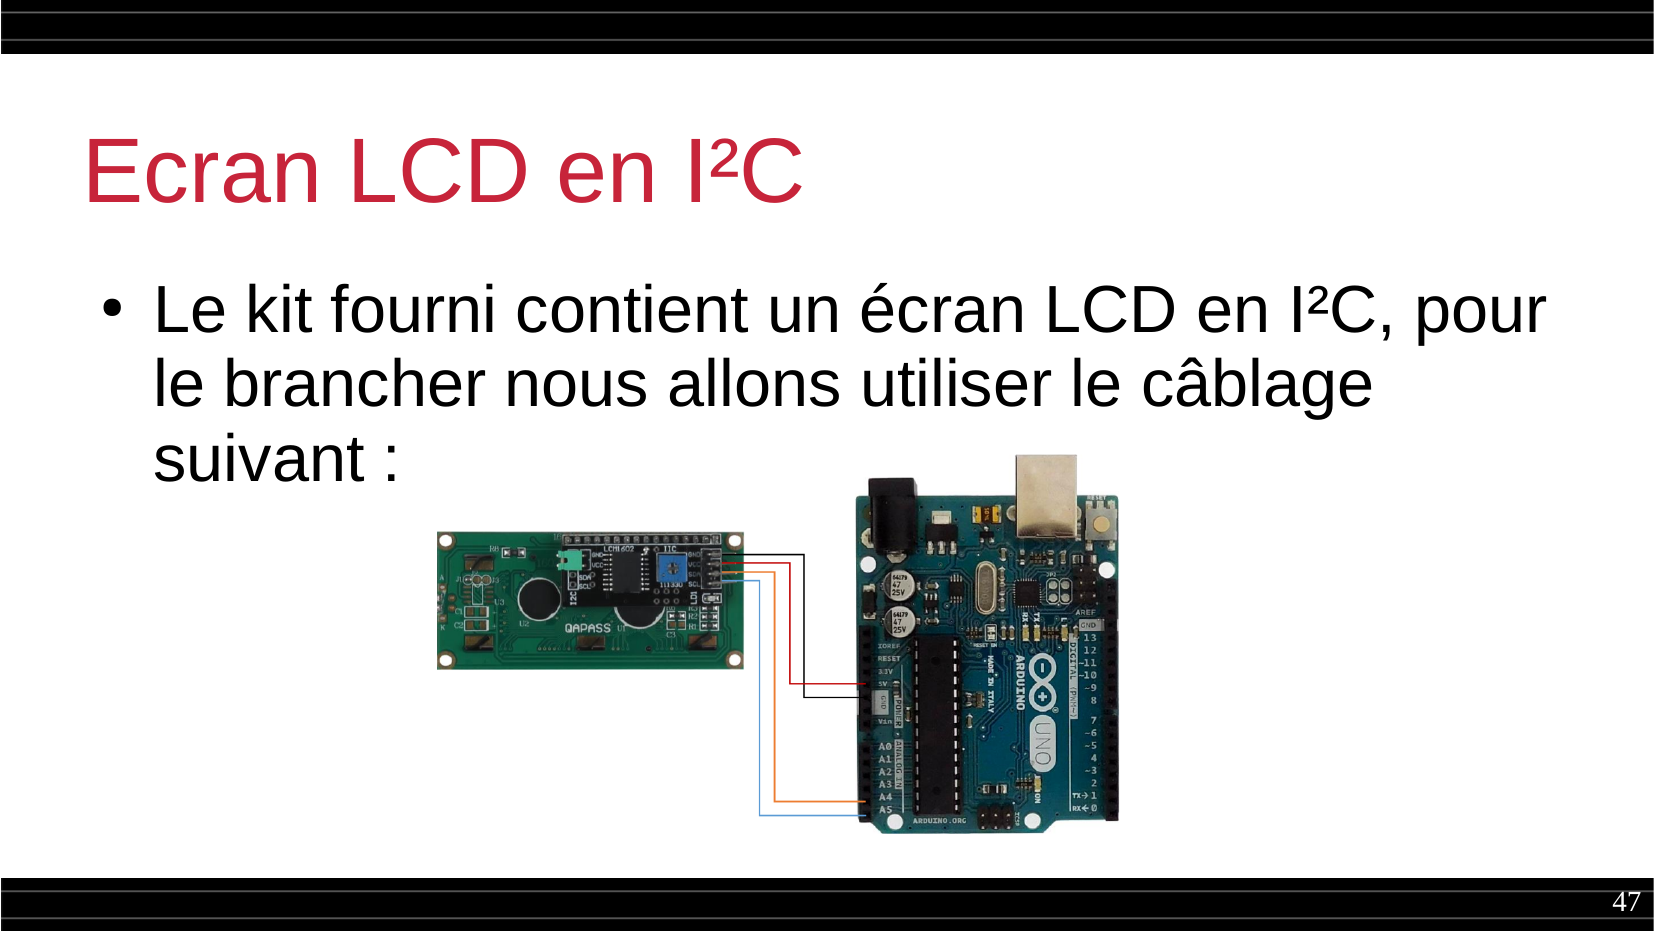

# Ecran LCD en I²C
Le kit fourni contient un écran LCD en I²C, pour le brancher nous allons utiliser le câblage suivant :